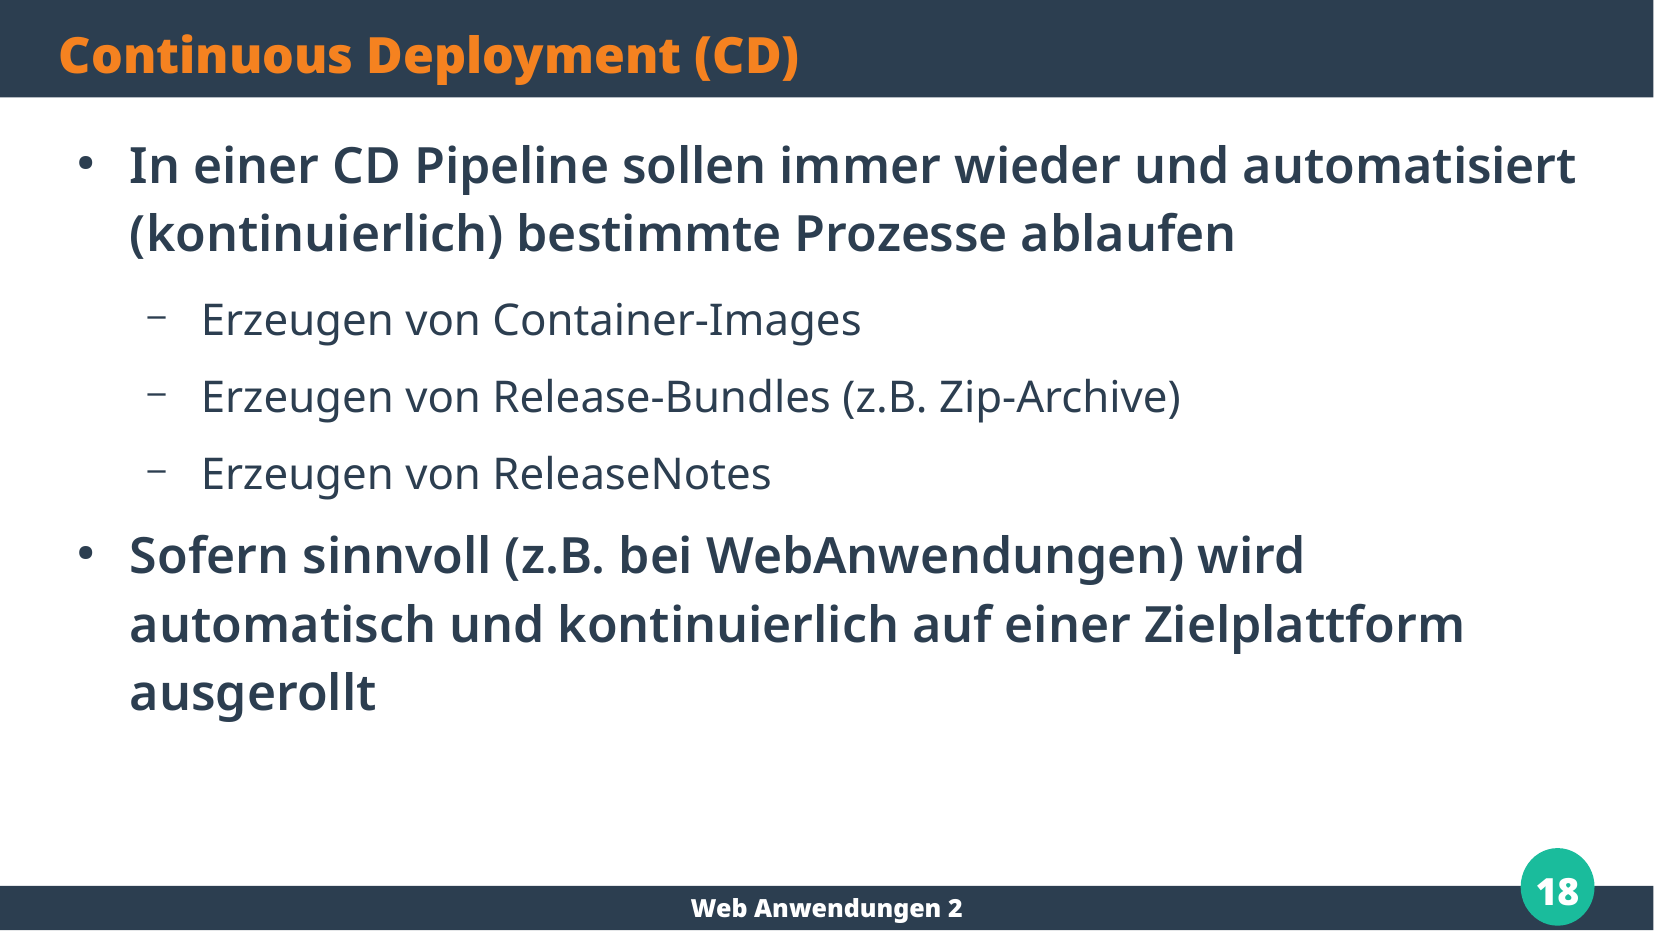

# Continuous Deployment (CD)
In einer CD Pipeline sollen immer wieder und automatisiert (kontinuierlich) bestimmte Prozesse ablaufen
Erzeugen von Container-Images
Erzeugen von Release-Bundles (z.B. Zip-Archive)
Erzeugen von ReleaseNotes
Sofern sinnvoll (z.B. bei WebAnwendungen) wird automatisch und kontinuierlich auf einer Zielplattform ausgerollt
18